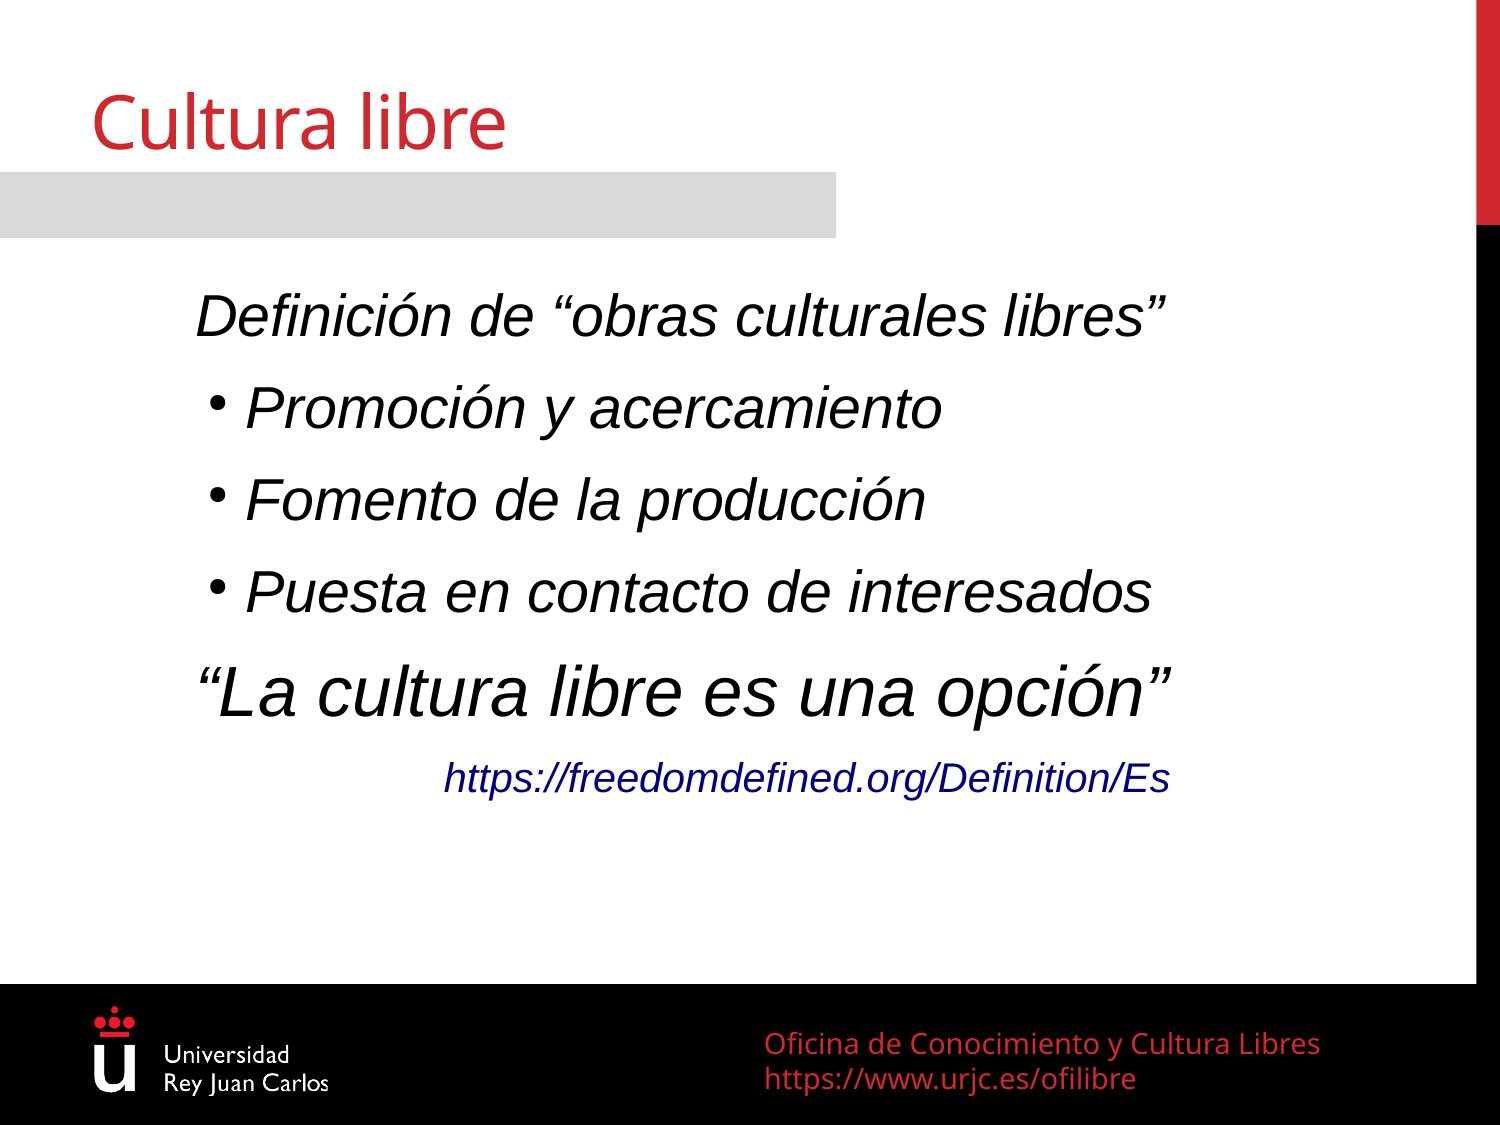

Cultura libre
# Definición de “obras culturales libres”
Promoción y acercamiento
Fomento de la producción
Puesta en contacto de interesados
“La cultura libre es una opción”
https://freedomdefined.org/Definition/Es
Oficina de Conocimiento y Cultura Libres
https://www.urjc.es/ofilibre